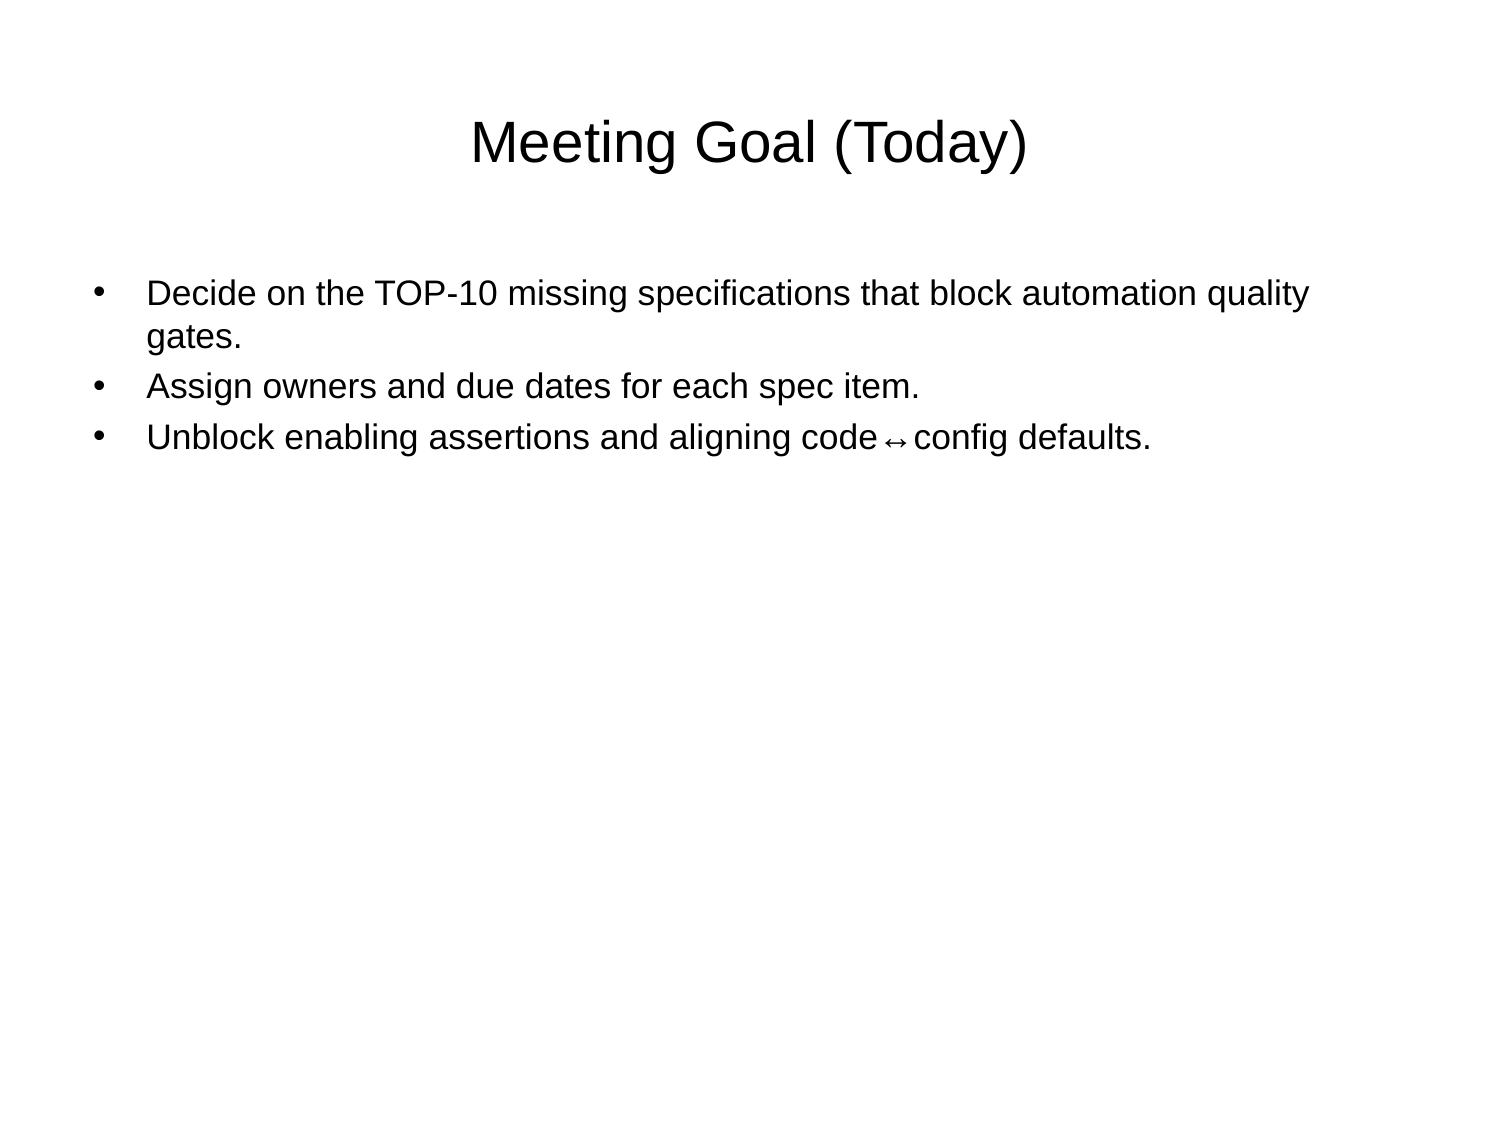

# Meeting Goal (Today)
Decide on the TOP-10 missing specifications that block automation quality gates.
Assign owners and due dates for each spec item.
Unblock enabling assertions and aligning code↔config defaults.